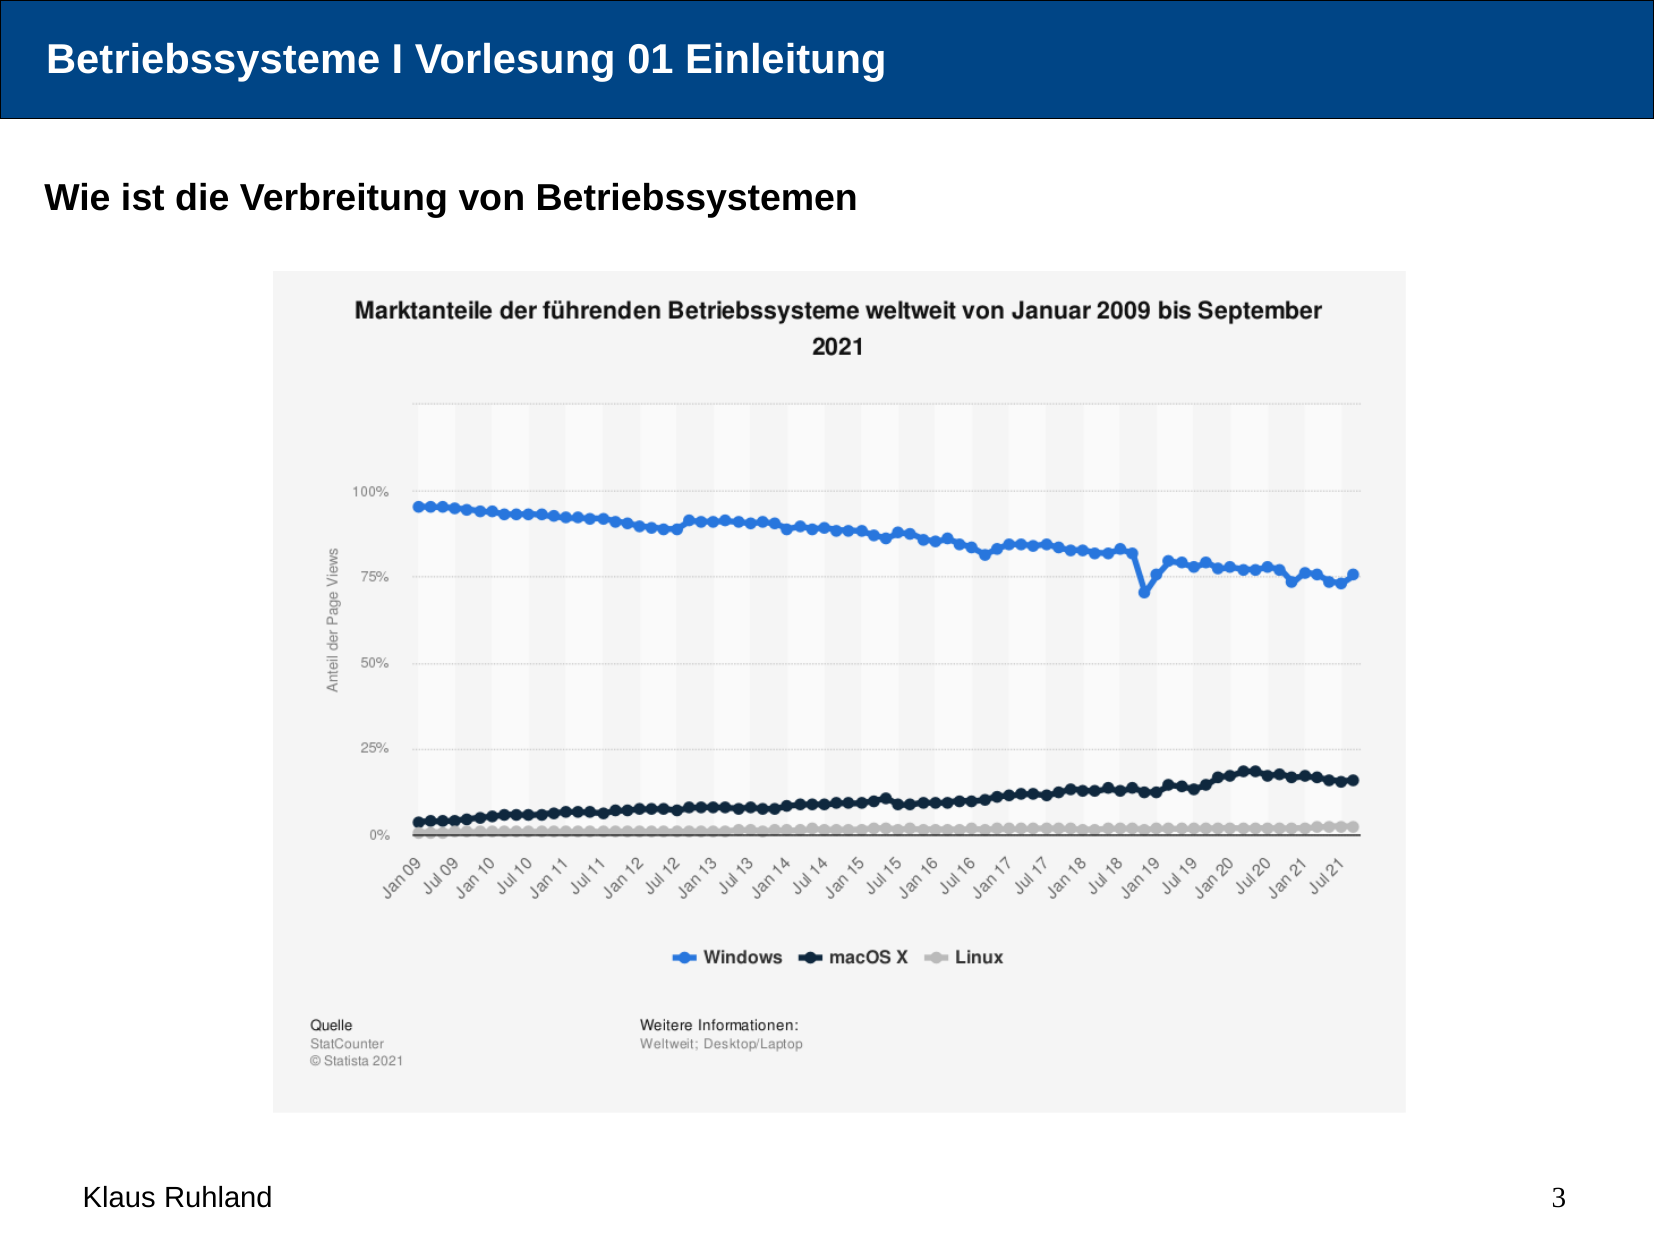

Wie ist die Verbreitung von Betriebssystemen
3